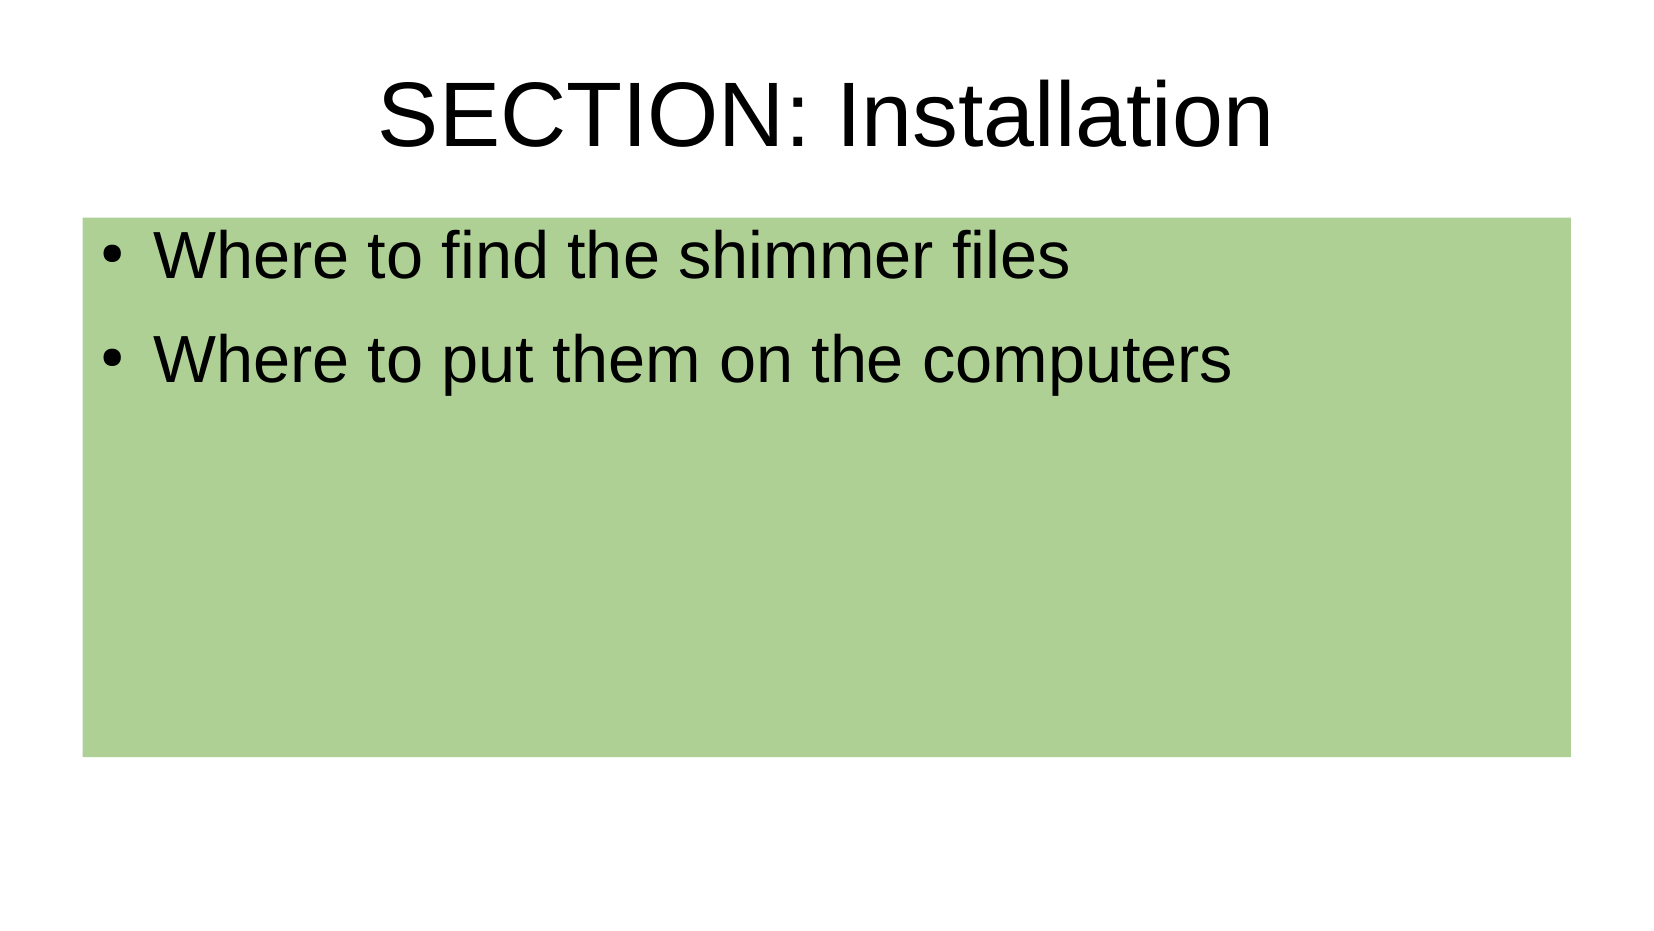

# SECTION: Installation
Where to find the shimmer files
Where to put them on the computers